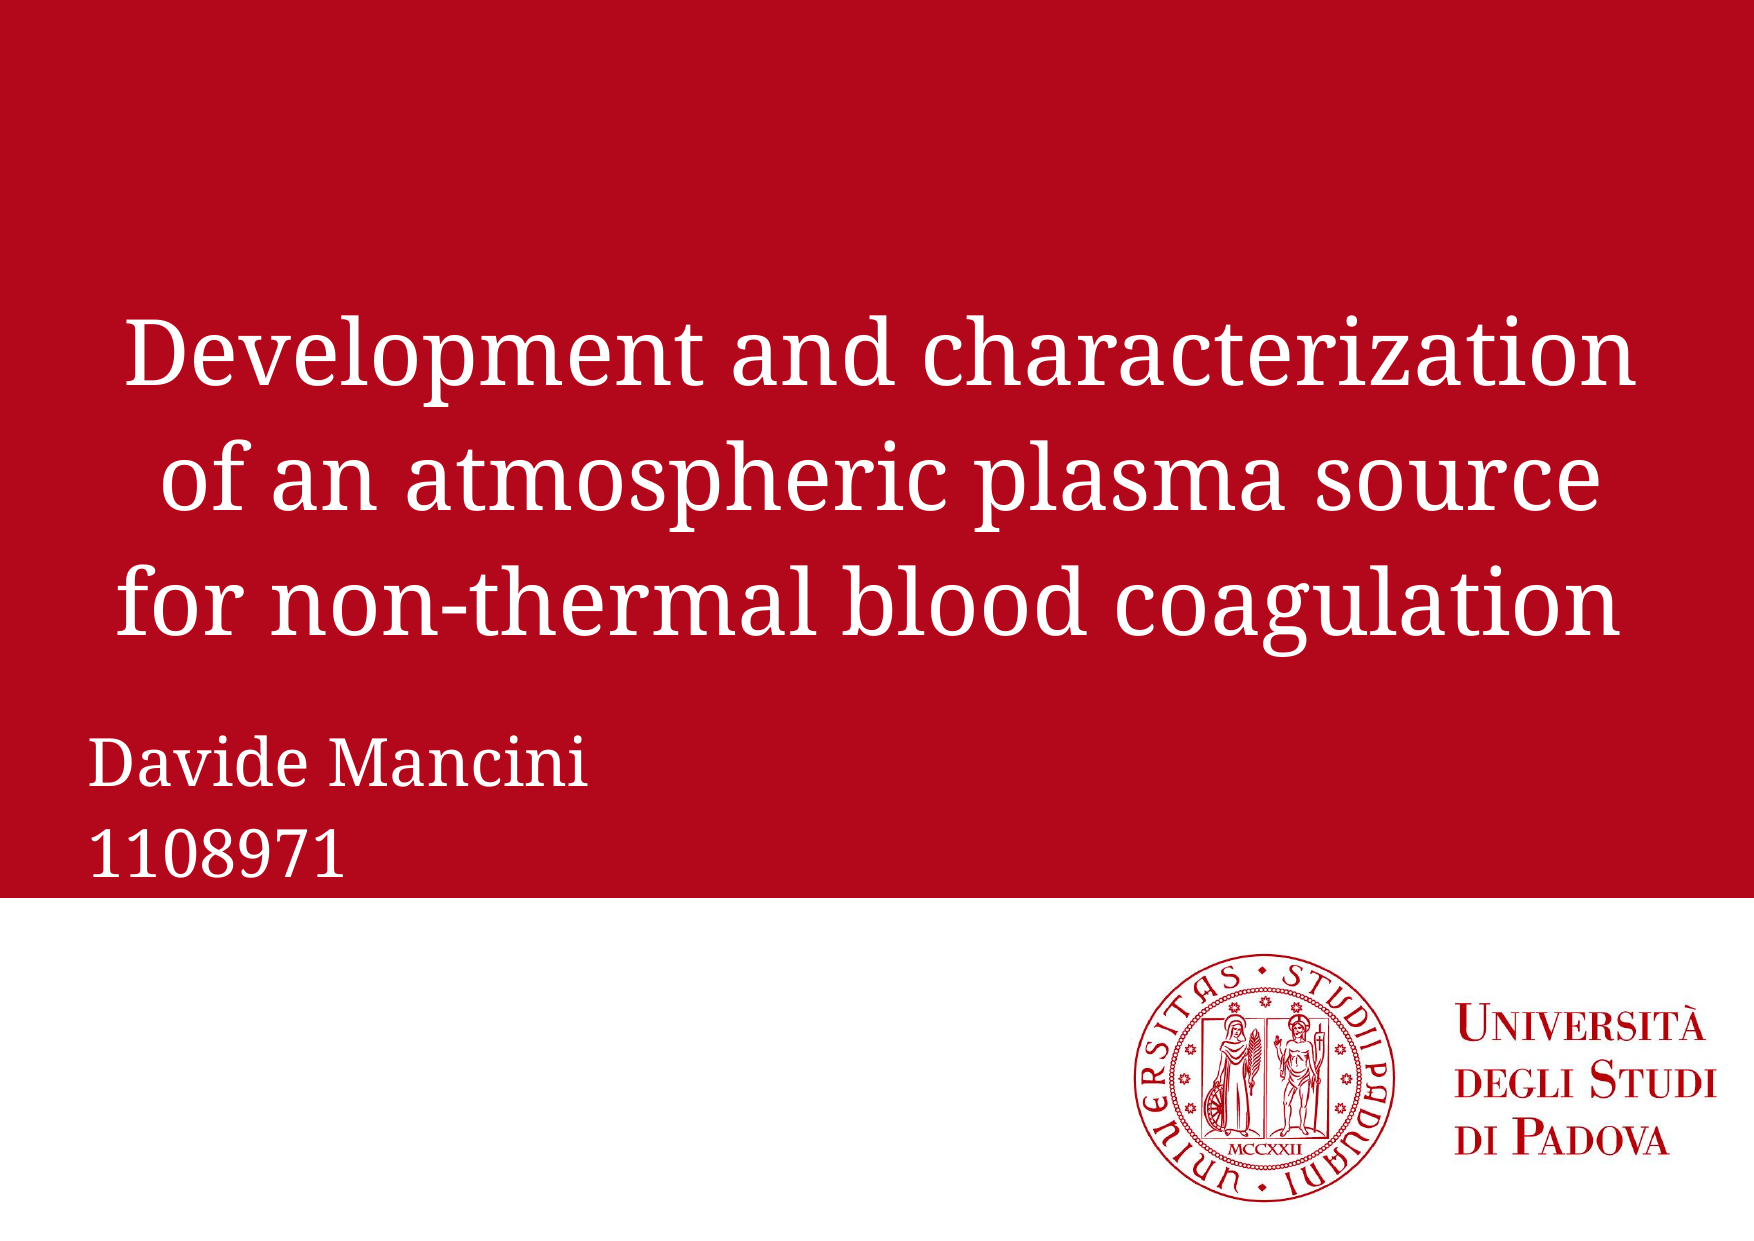

# Development and characterization of an atmospheric plasma source for non-thermal blood coagulation
Davide Mancini
1108971